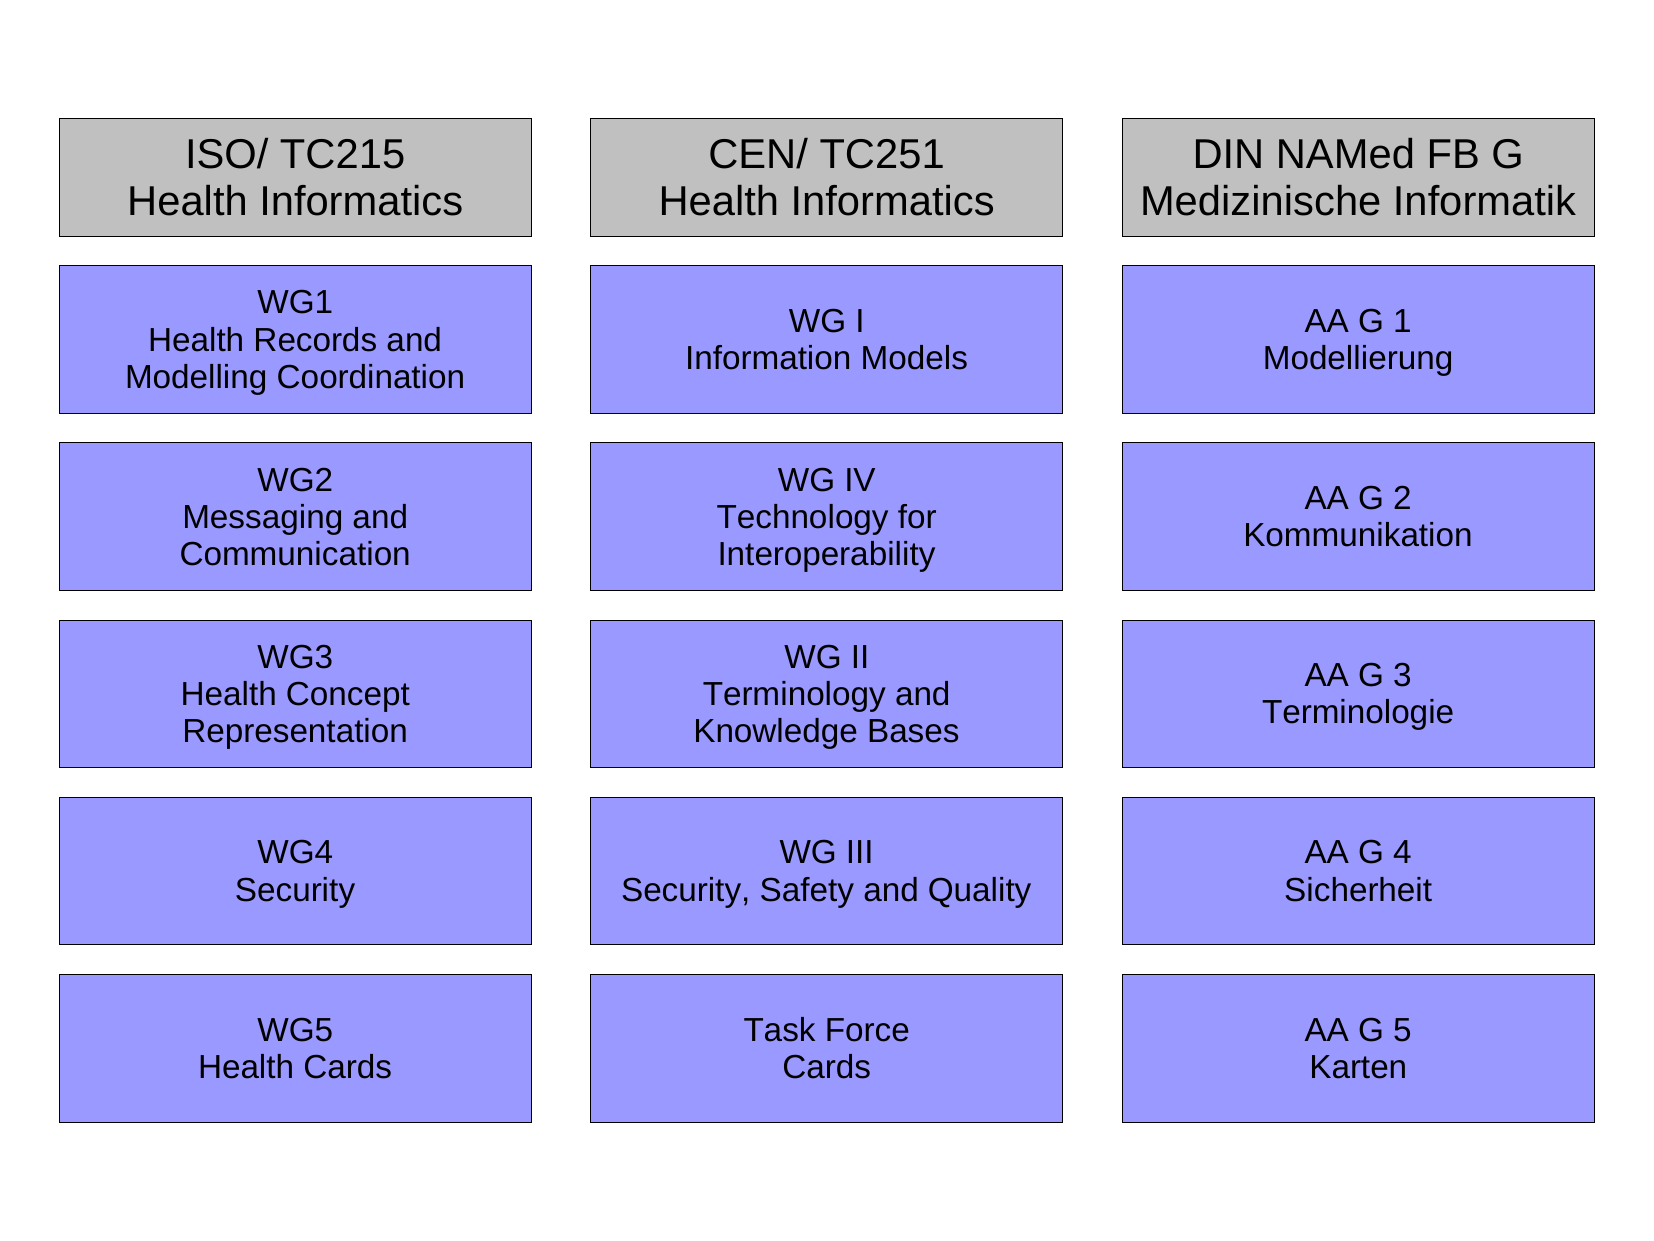

ISO/ TC215
Health Informatics
CEN/ TC251
Health Informatics
DIN NAMed FB G
Medizinische Informatik
WG1
Health Records and
Modelling Coordination
WG I
Information Models
AA G 1
Modellierung
WG2
Messaging and
Communication
WG IV
Technology for
Interoperability
AA G 2
Kommunikation
WG3
Health Concept
Representation
WG II
Terminology and
Knowledge Bases
AA G 3
Terminologie
WG4
Security
WG III
Security, Safety and Quality
AA G 4
Sicherheit
WG5
Health Cards
Task Force
Cards
AA G 5
Karten